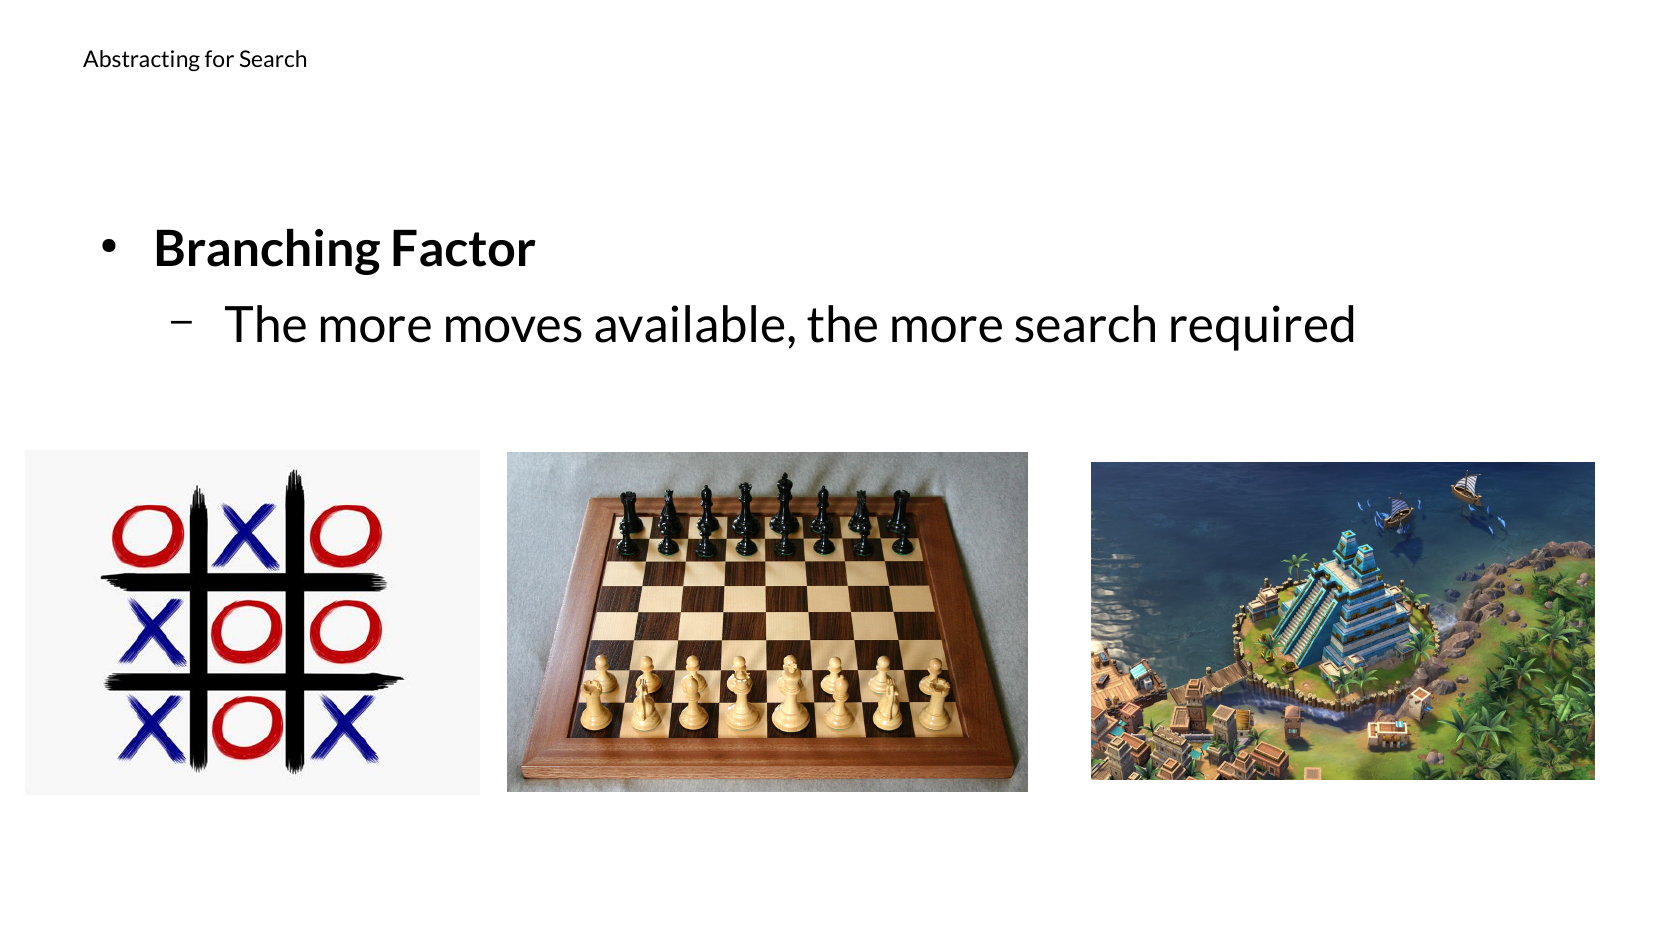

# Abstracting for Search
Branching Factor
The more moves available, the more search required